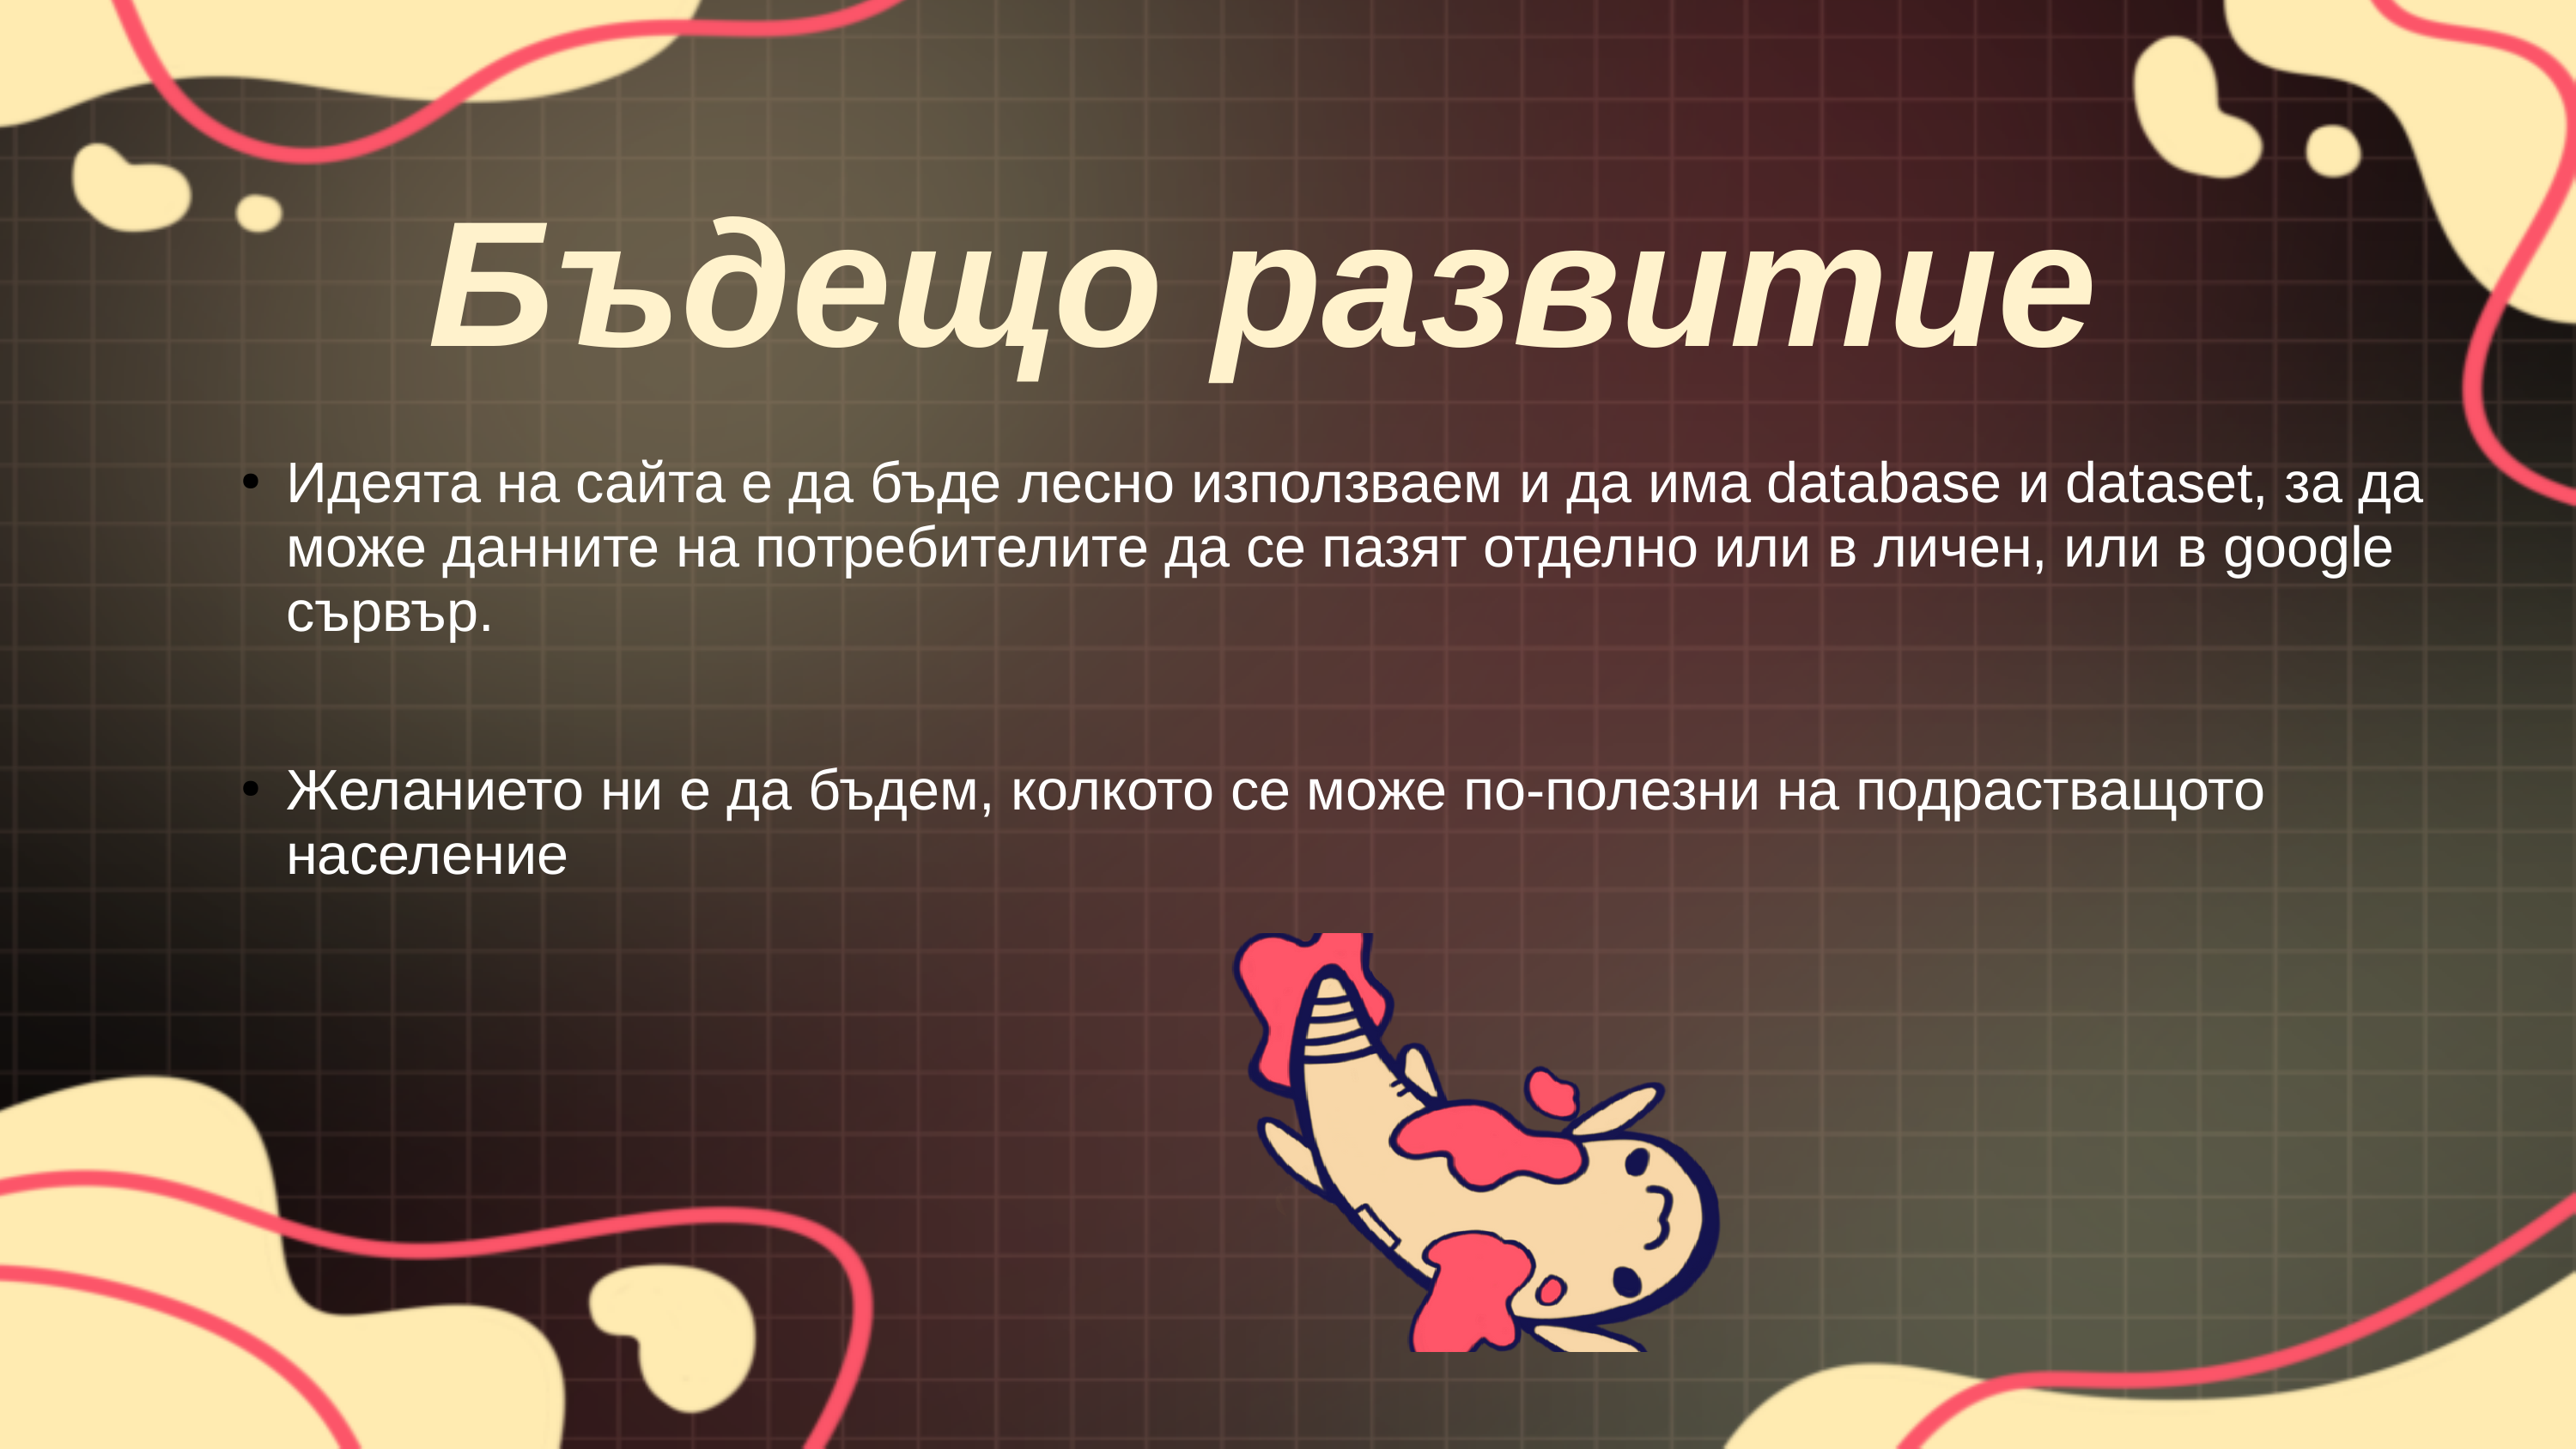

# Бъдещо развитие
Идеята на сайта е да бъде лесно използваем и да има database и dataset, за да може данните на потребителите да се пазят отделно или в личен, или в google сървър.
Желанието ни е да бъдем, колкото се може по-полезни на подрастващото население